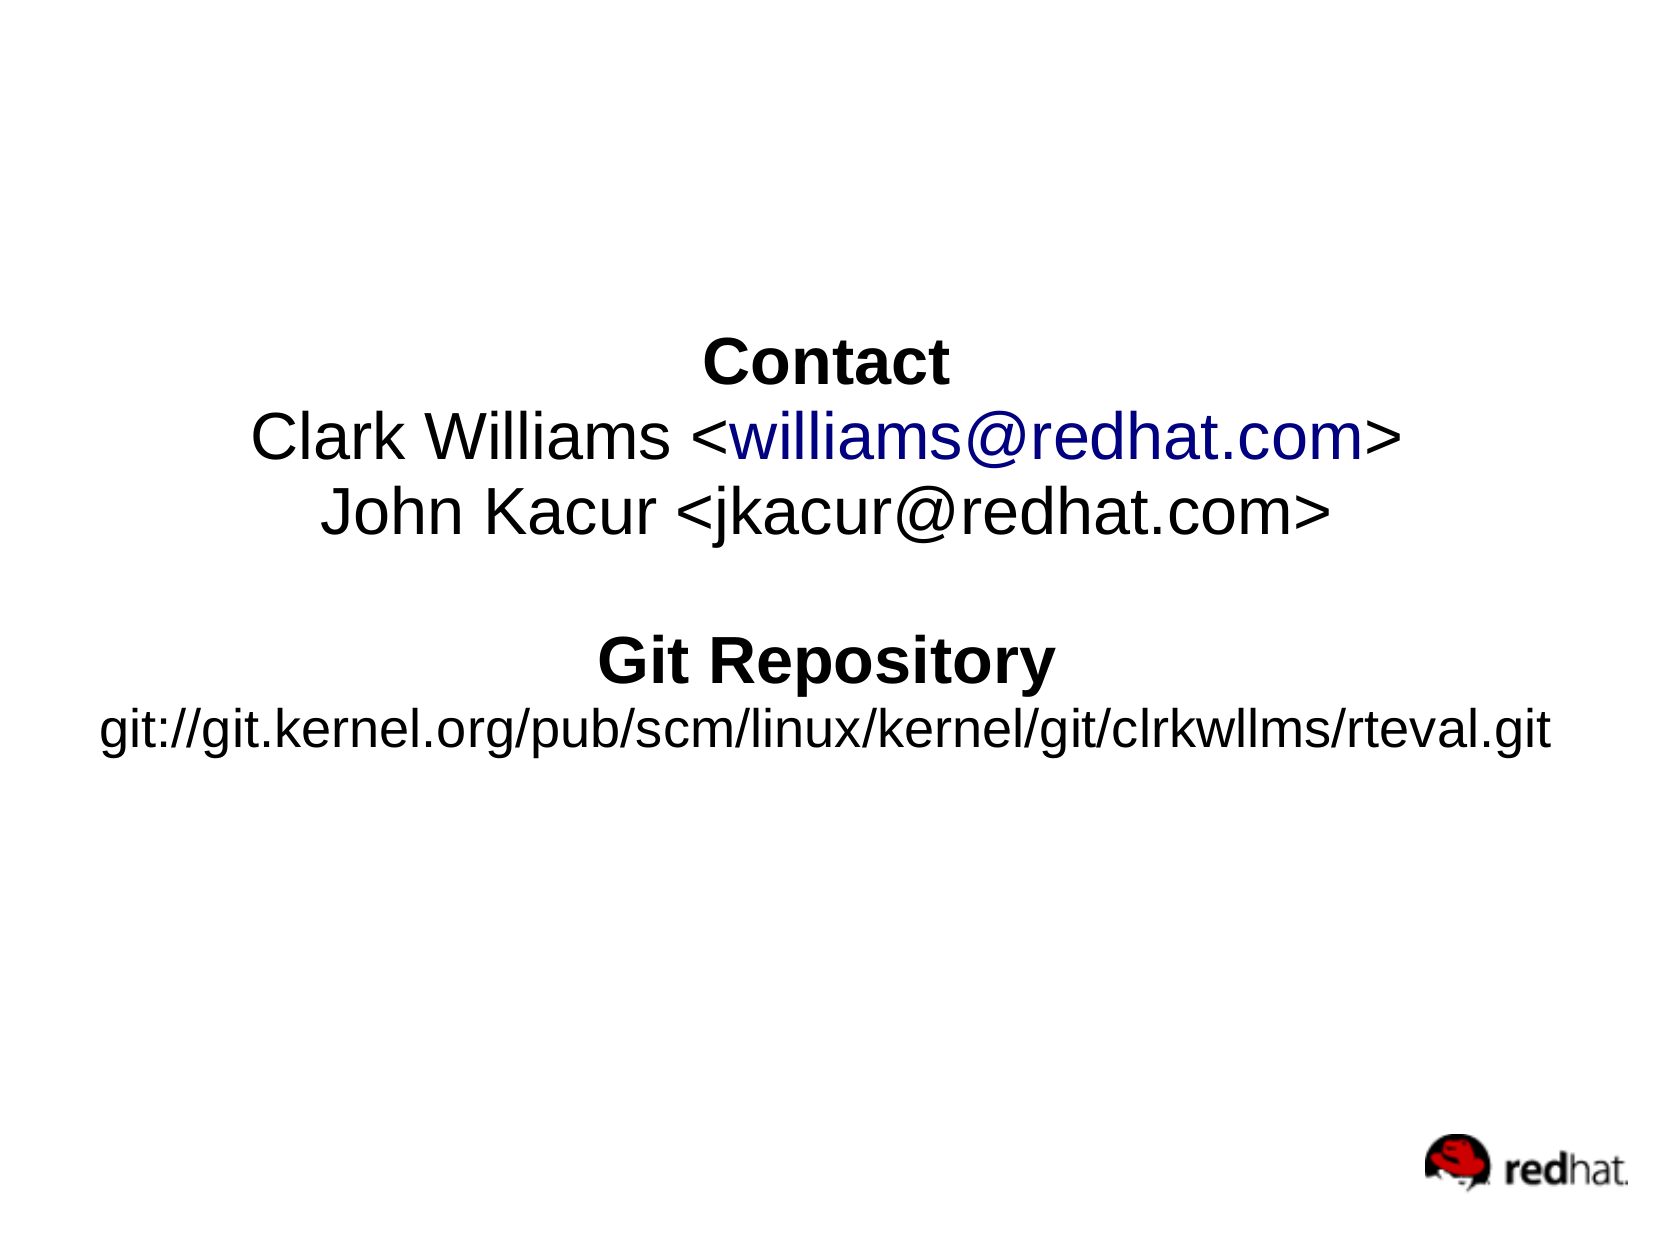

# Contact
Clark Williams <williams@redhat.com>
John Kacur <jkacur@redhat.com>
Git Repository
git://git.kernel.org/pub/scm/linux/kernel/git/clrkwllms/rteval.git